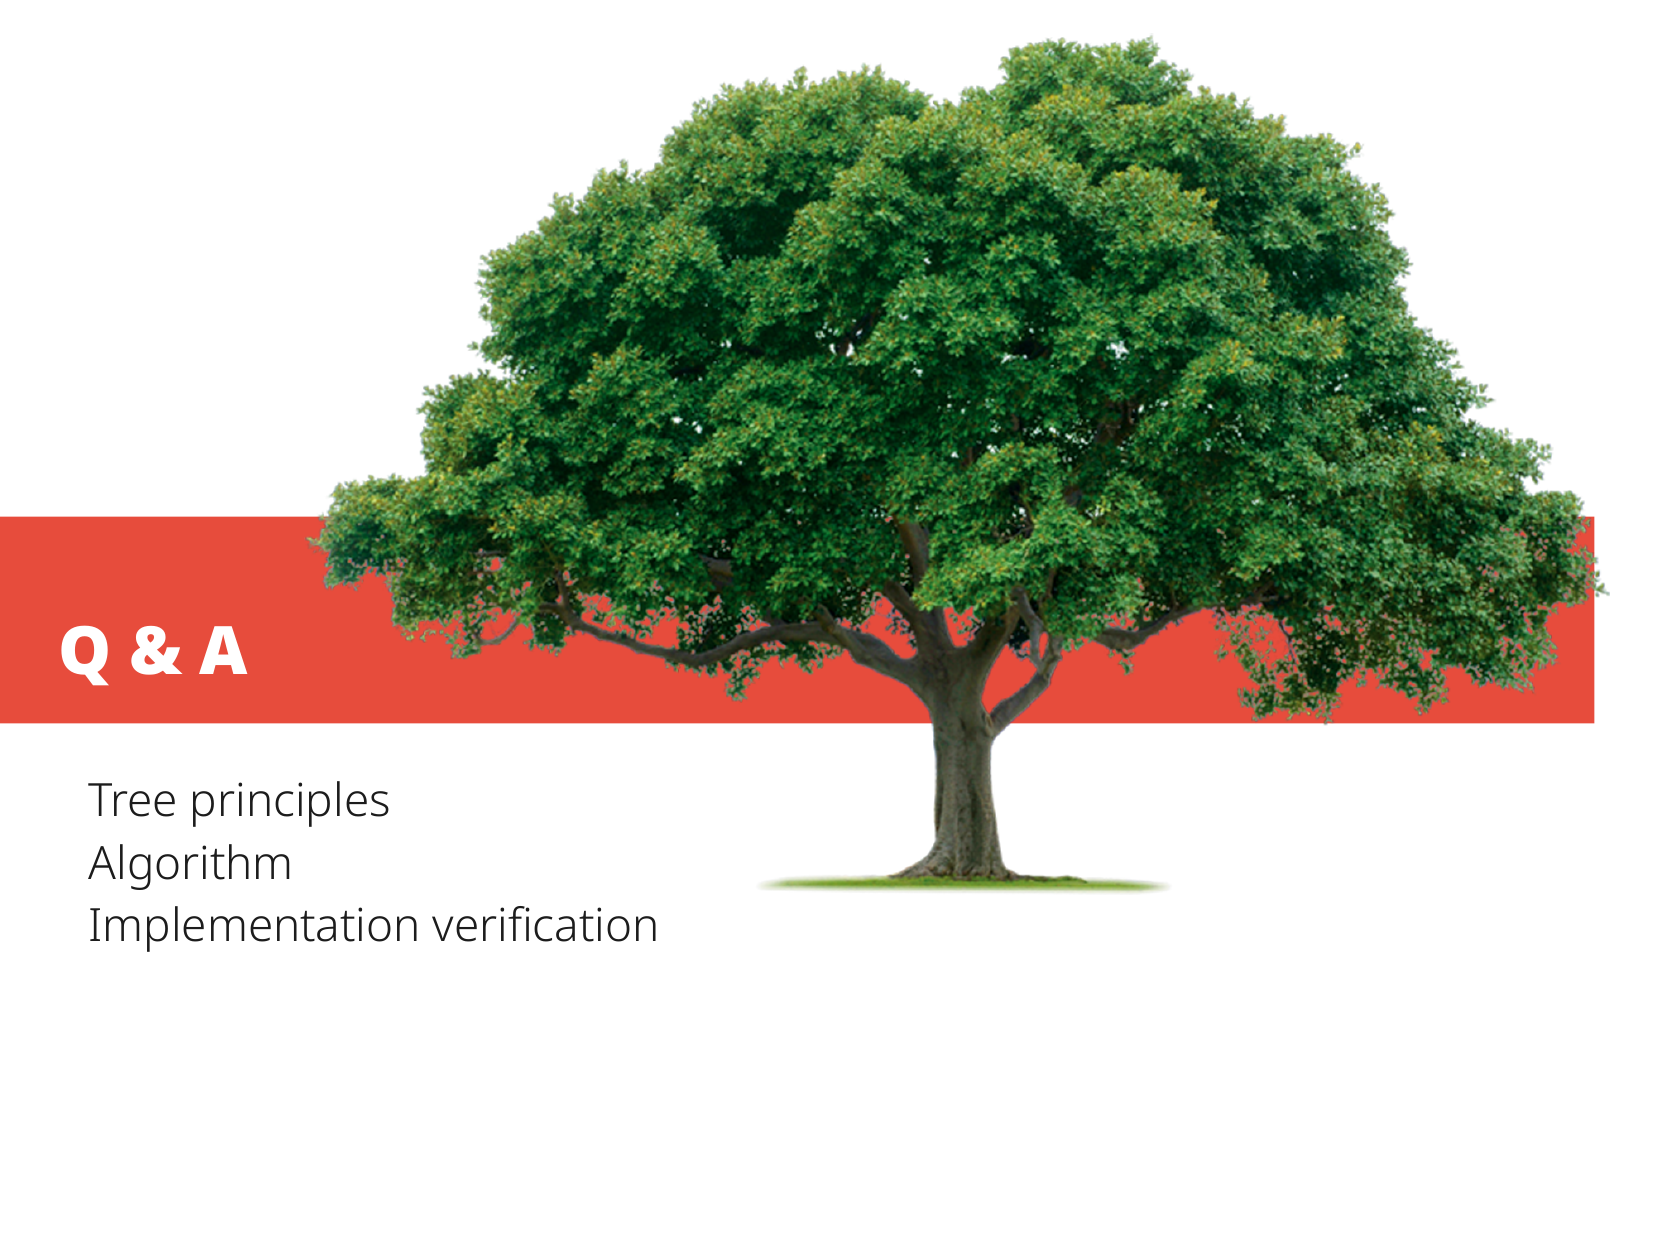

# Q & A
Tree principles
Algorithm
Implementation verification